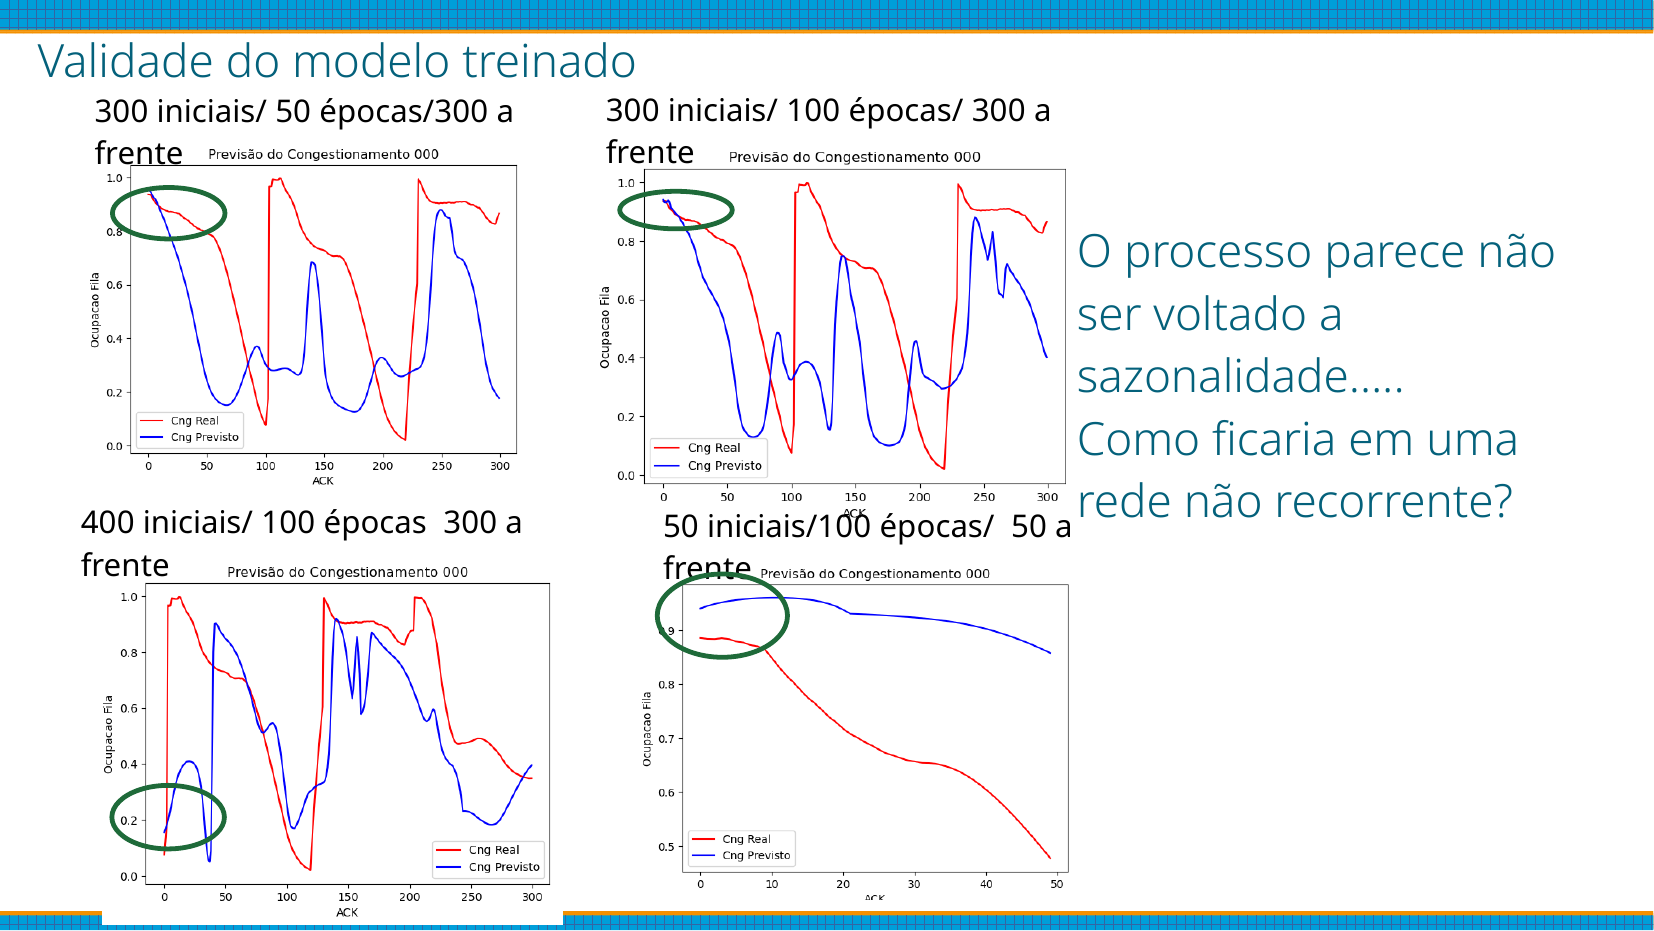

# Validade do modelo treinado
300 iniciais/ 50 épocas/300 a frente
300 iniciais/ 100 épocas/ 300 a frente
O processo parece não ser voltado a sazonalidade…..
Como ficaria em uma rede não recorrente?
400 iniciais/ 100 épocas 300 a frente
50 iniciais/100 épocas/ 50 a frente